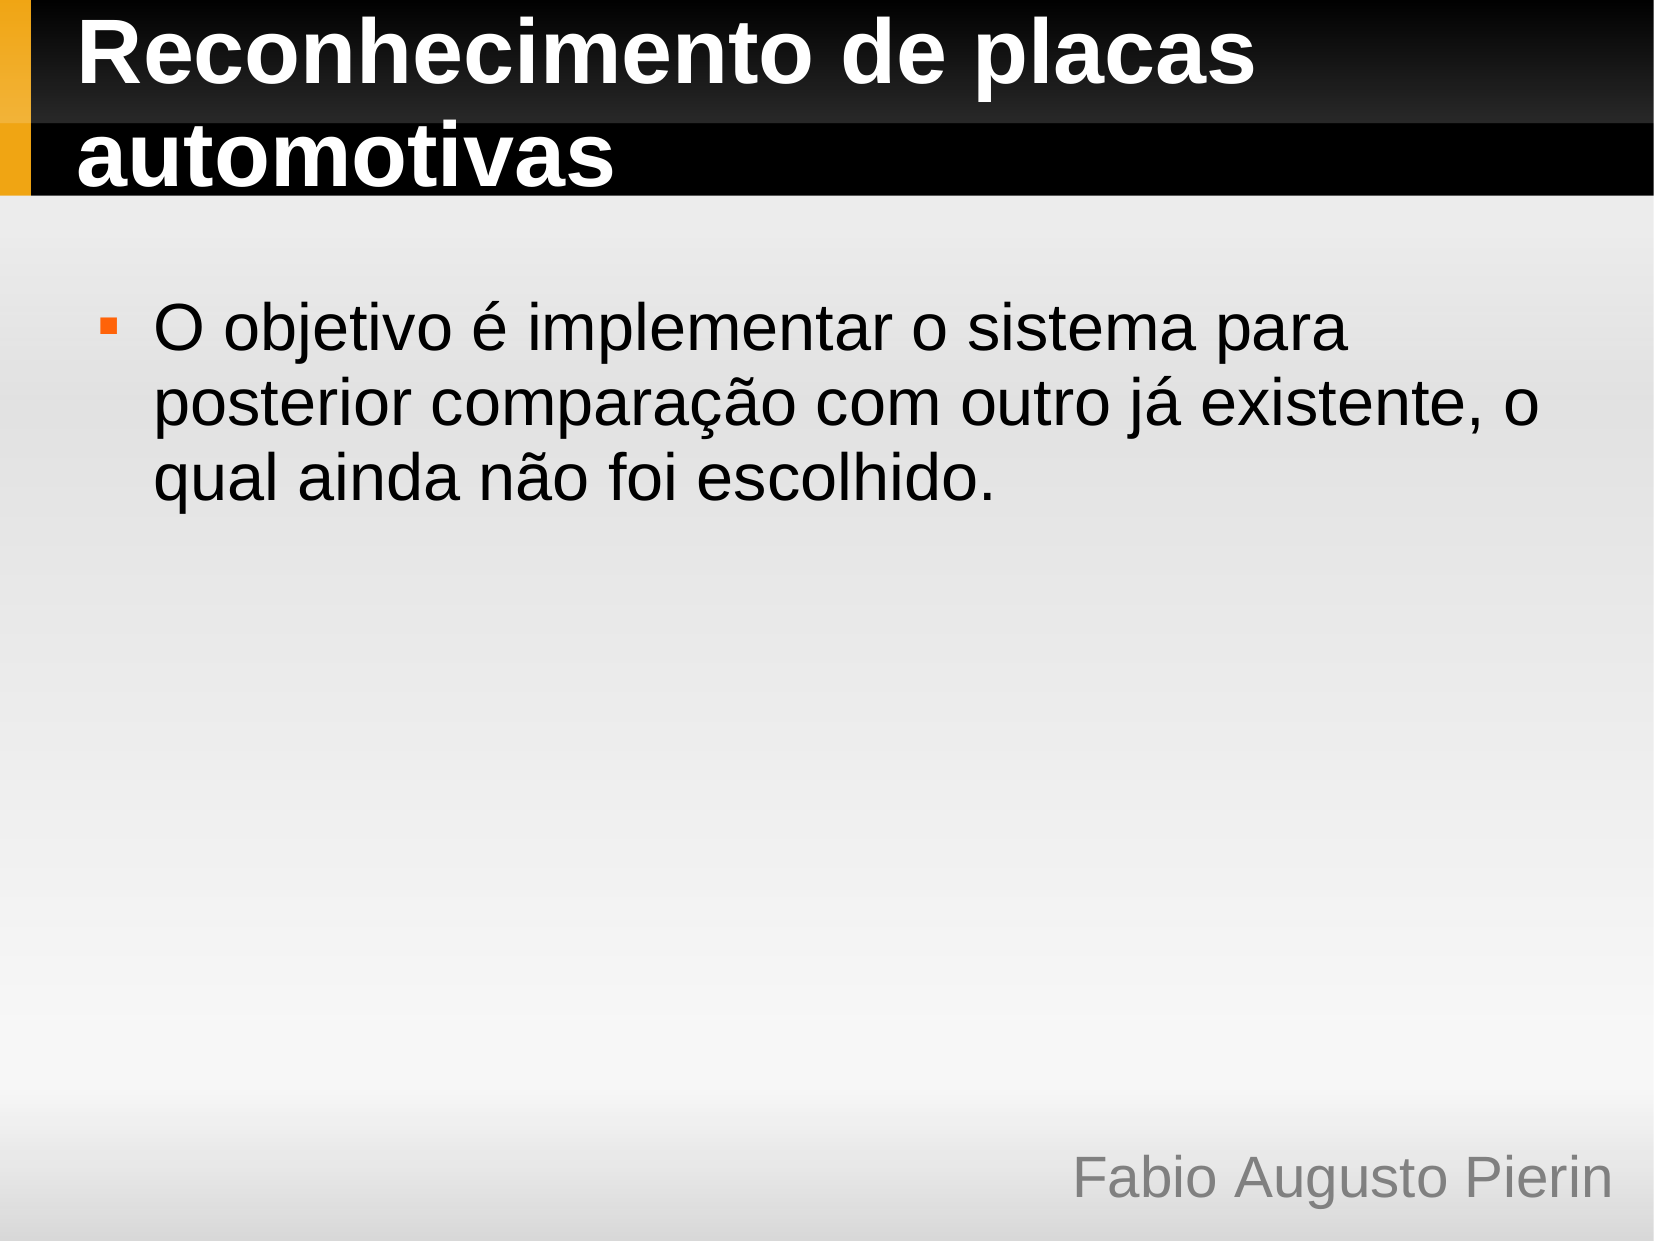

# Reconhecimento de placas automotivas
O objetivo é implementar o sistema para posterior comparação com outro já existente, o qual ainda não foi escolhido.
Fabio Augusto Pierin